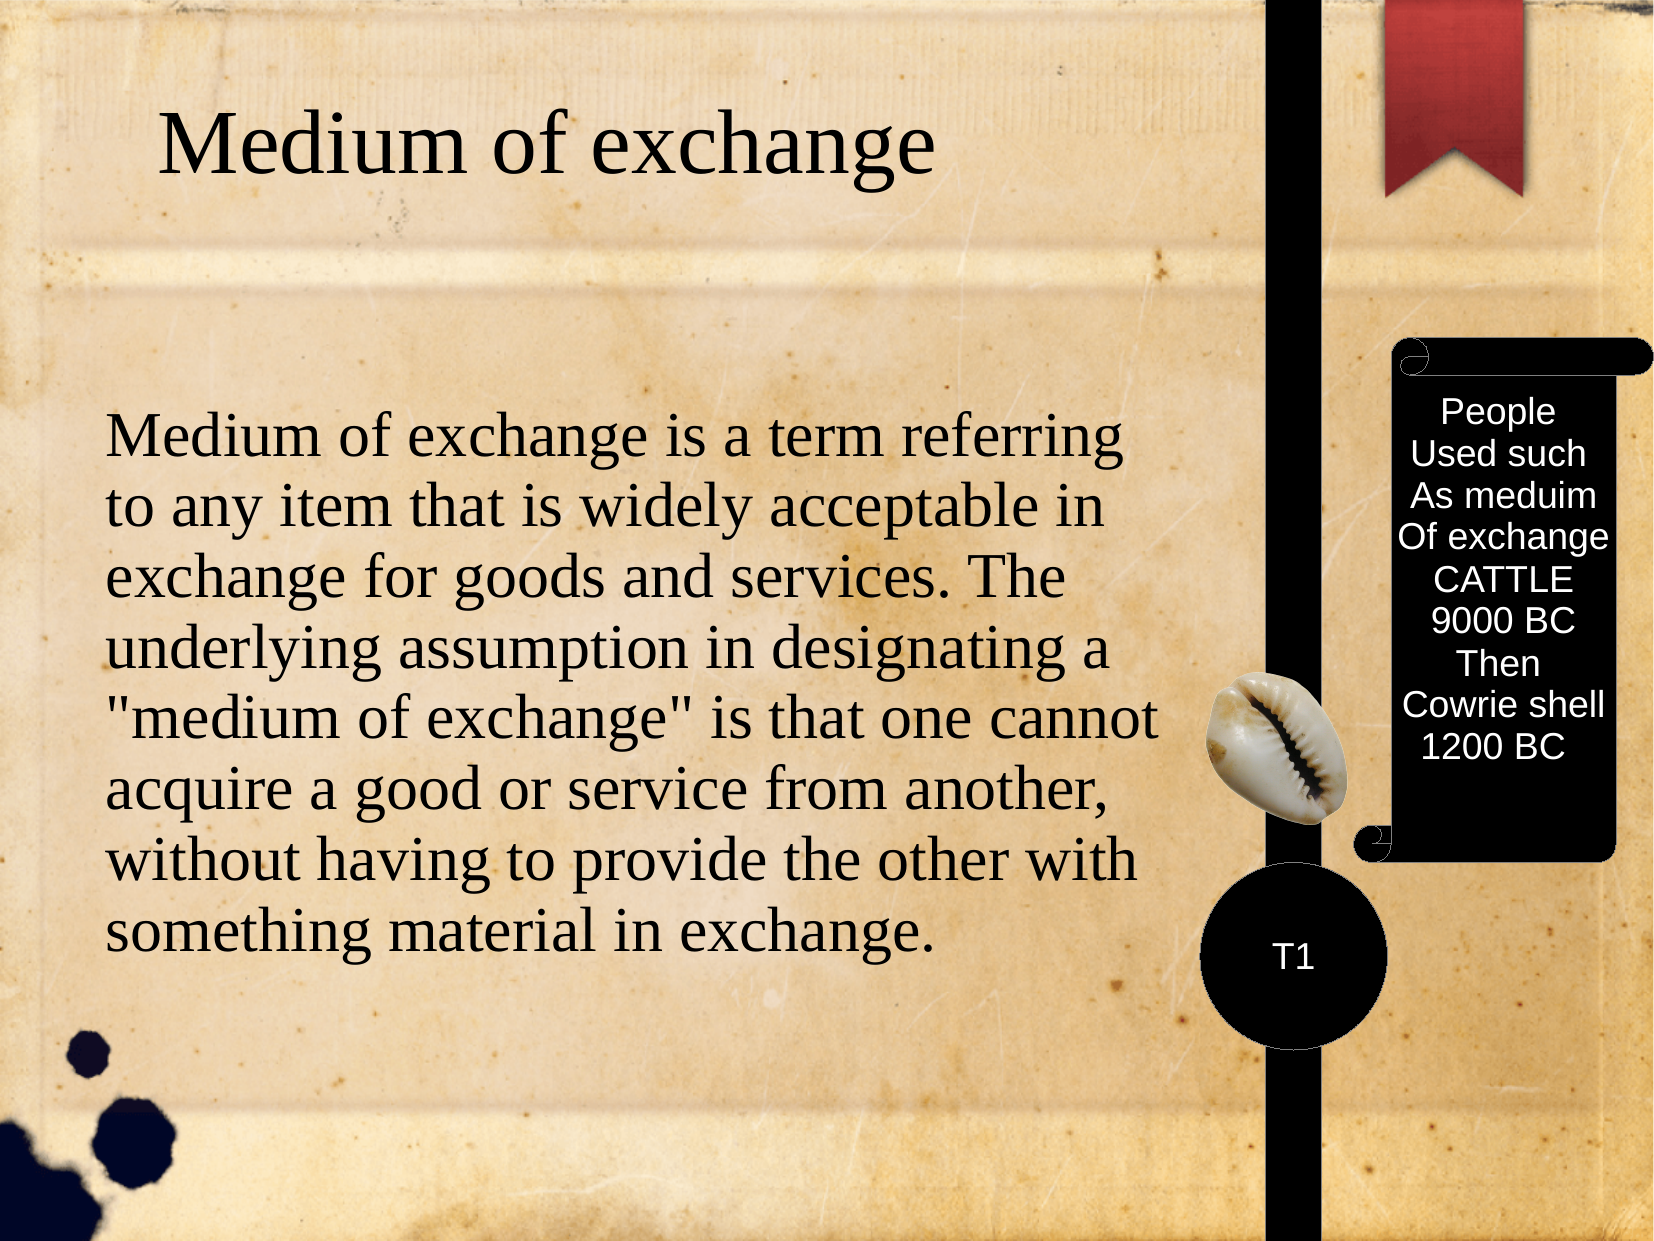

# Medium of exchange
Medium of exchange is a term referring to any item that is widely acceptable in exchange for goods and services. The underlying assumption in designating a "medium of exchange" is that one cannot acquire a good or service from another, without having to provide the other with something material in exchange.
People
Used such
As meduim
Of exchange
CATTLE
9000 BC
Then
Cowrie shell
1200 BC
T1